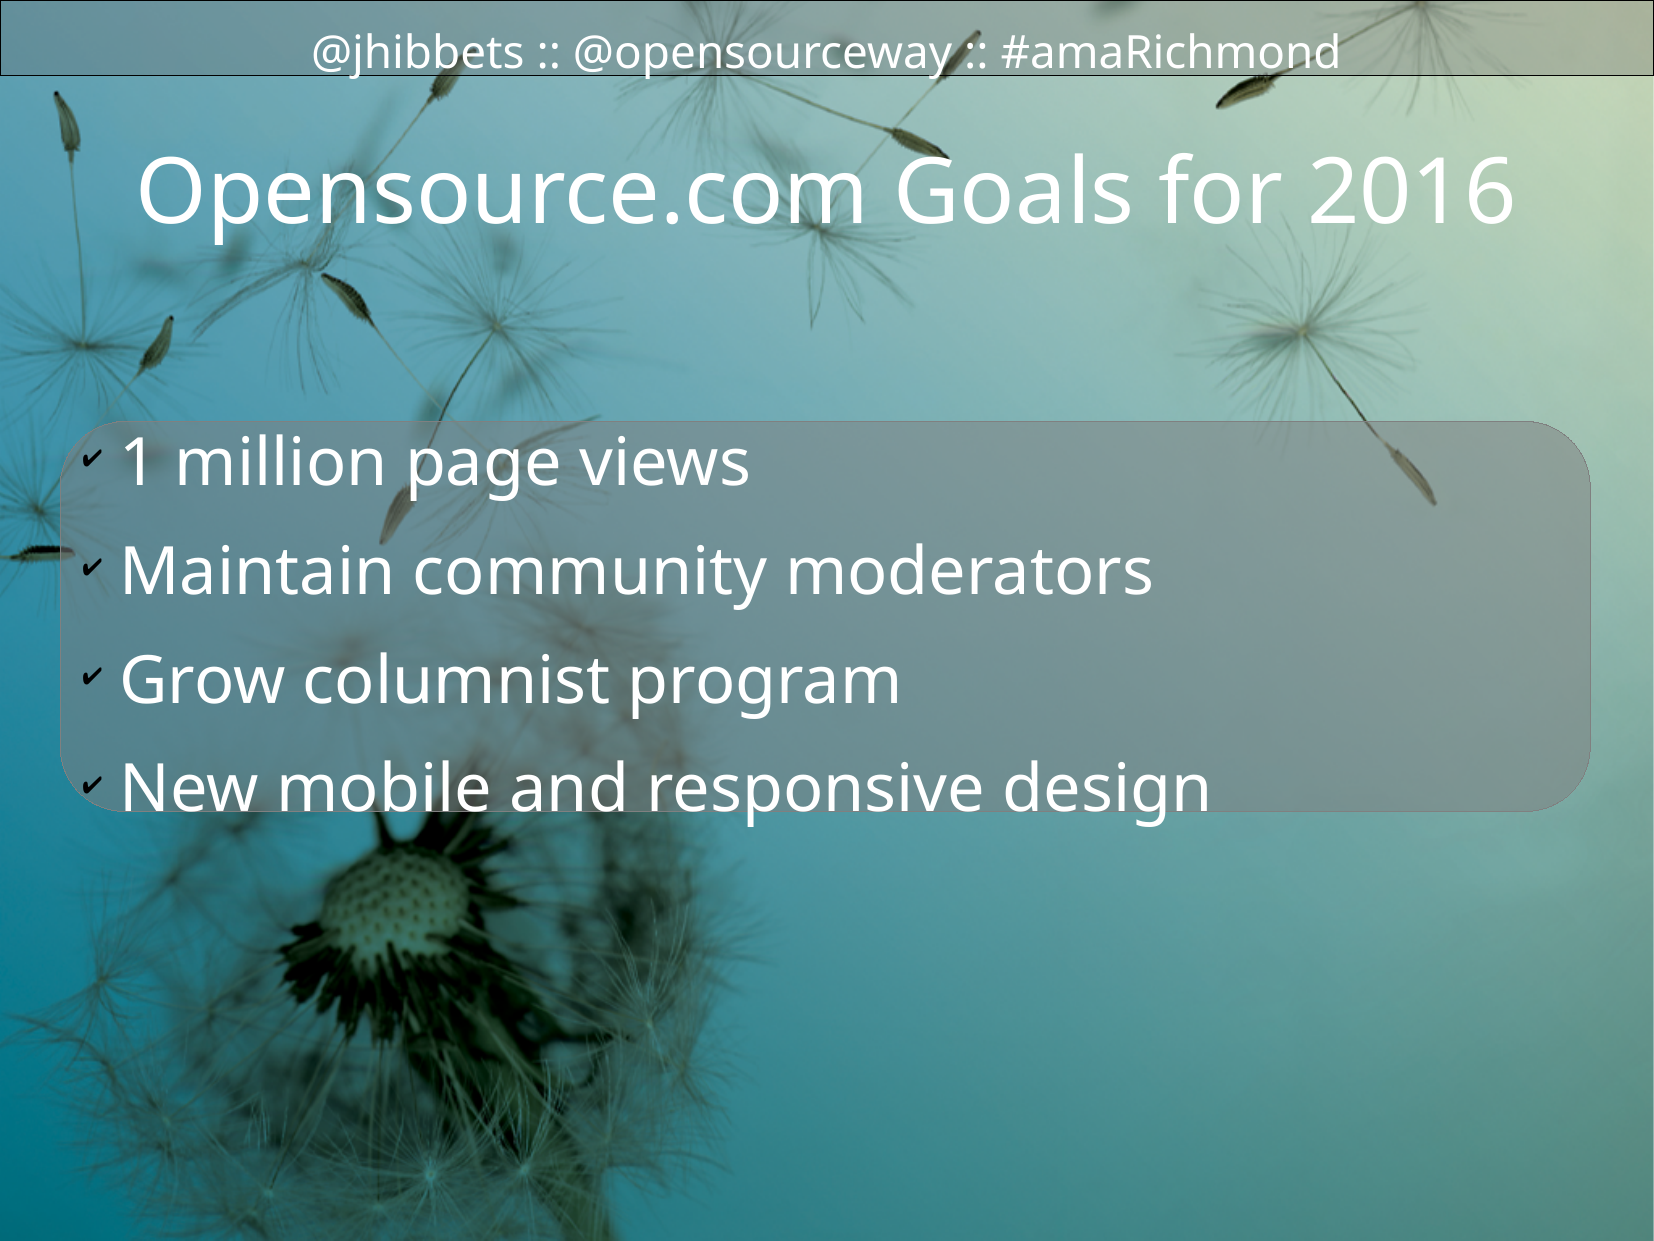

# Opensource.com Goals for 2016
 1 million page views
 Maintain community moderators
 Grow columnist program
 New mobile and responsive design